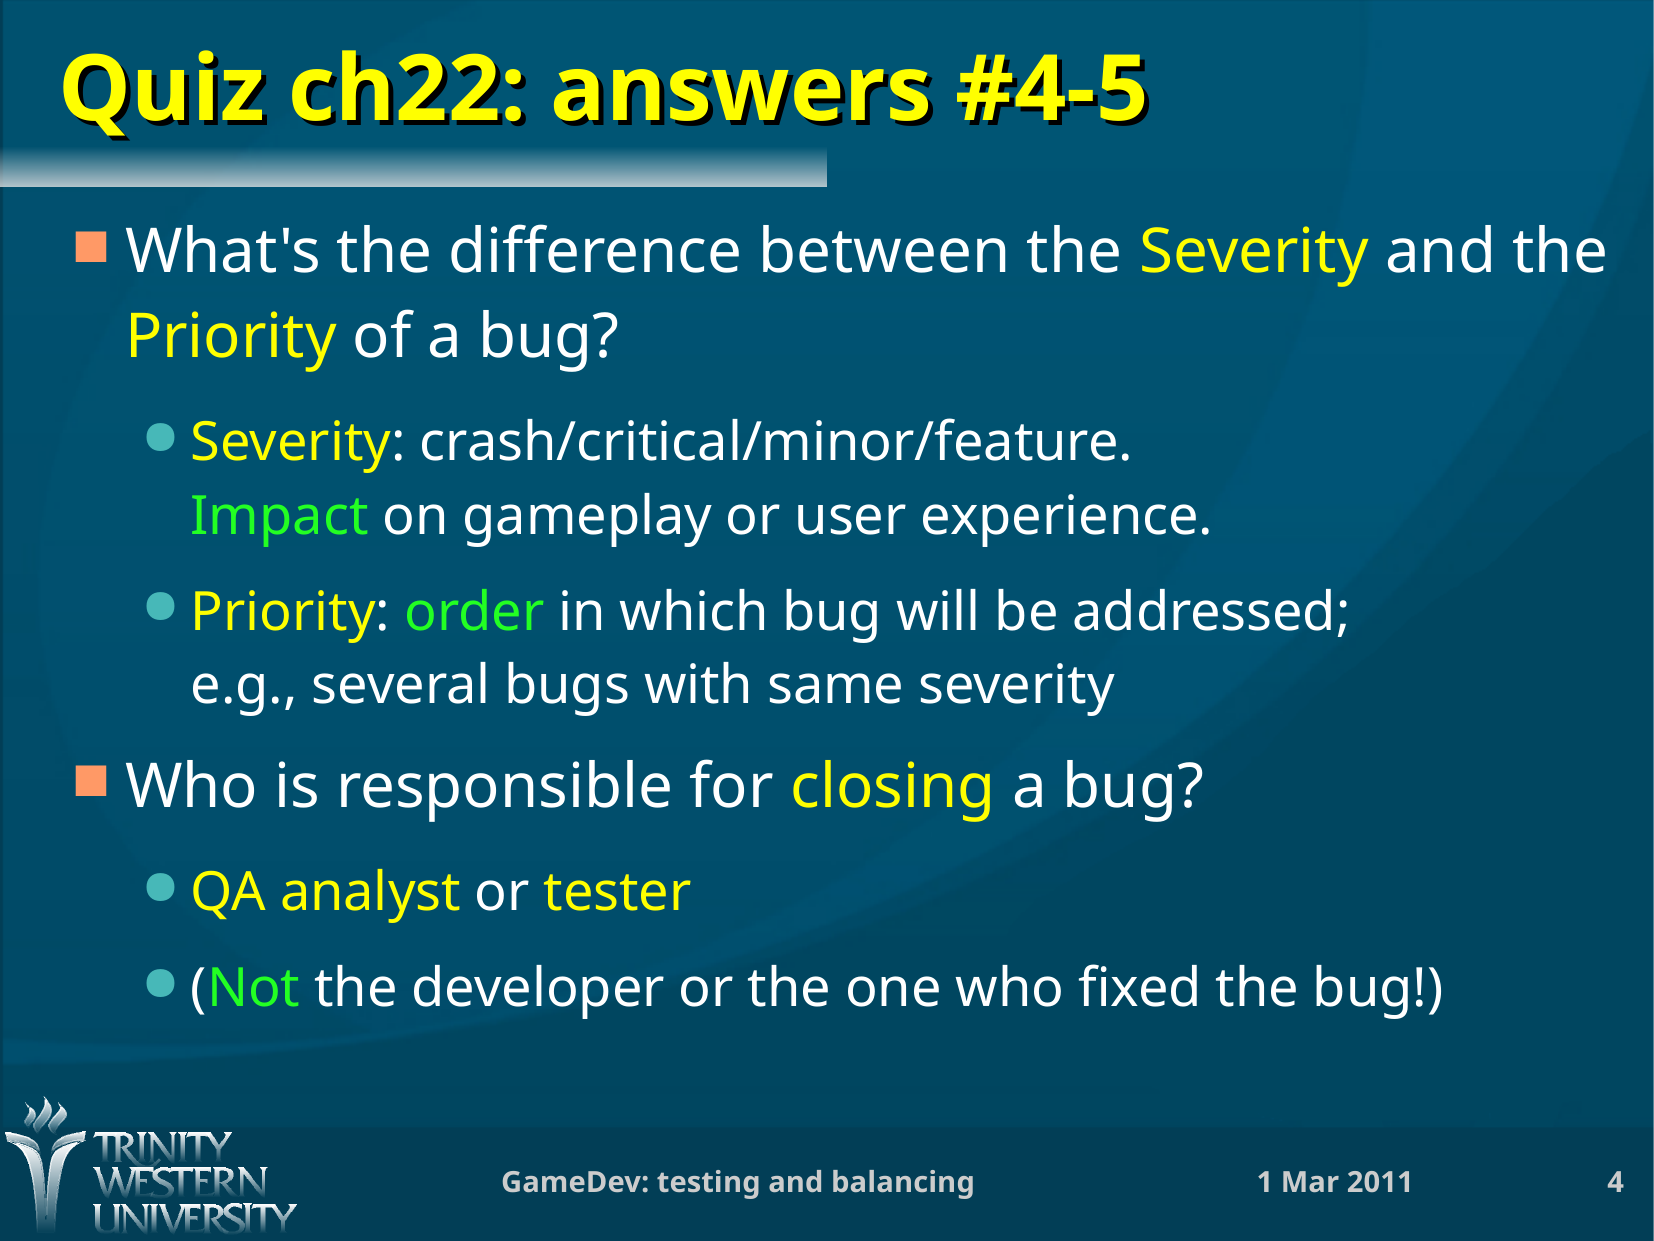

# Quiz ch22: answers #4-5
What's the difference between the Severity and the Priority of a bug?
Severity: crash/critical/minor/feature.
Impact on gameplay or user experience.
Priority: order in which bug will be addressed;
e.g., several bugs with same severity
Who is responsible for closing a bug?
QA analyst or tester
(Not the developer or the one who fixed the bug!)
GameDev: testing and balancing
1 Mar 2011
4